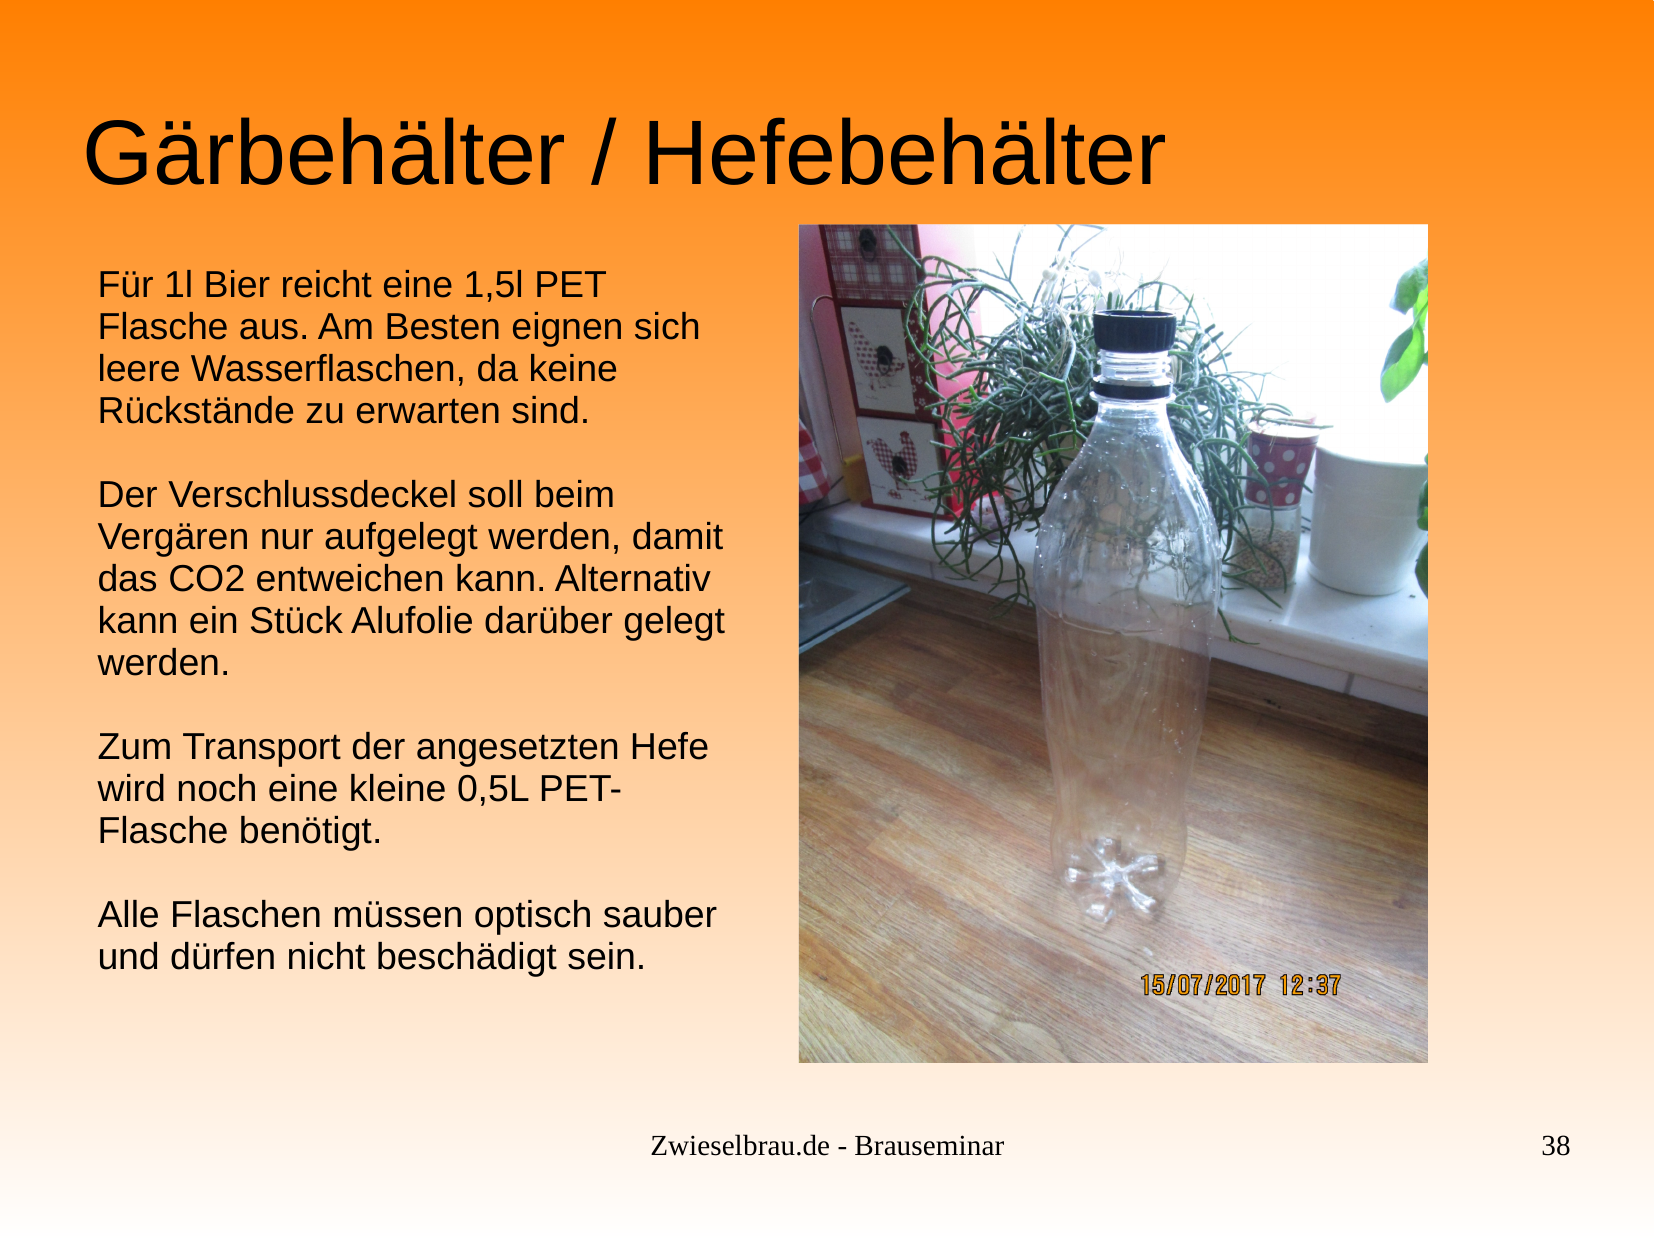

# Gärbehälter / Hefebehälter
Für 1l Bier reicht eine 1,5l PET Flasche aus. Am Besten eignen sich leere Wasserflaschen, da keine Rückstände zu erwarten sind.
Der Verschlussdeckel soll beim Vergären nur aufgelegt werden, damit das CO2 entweichen kann. Alternativ kann ein Stück Alufolie darüber gelegt werden.
Zum Transport der angesetzten Hefe wird noch eine kleine 0,5L PET-Flasche benötigt.
Alle Flaschen müssen optisch sauber und dürfen nicht beschädigt sein.
Zwieselbrau.de - Brauseminar
38